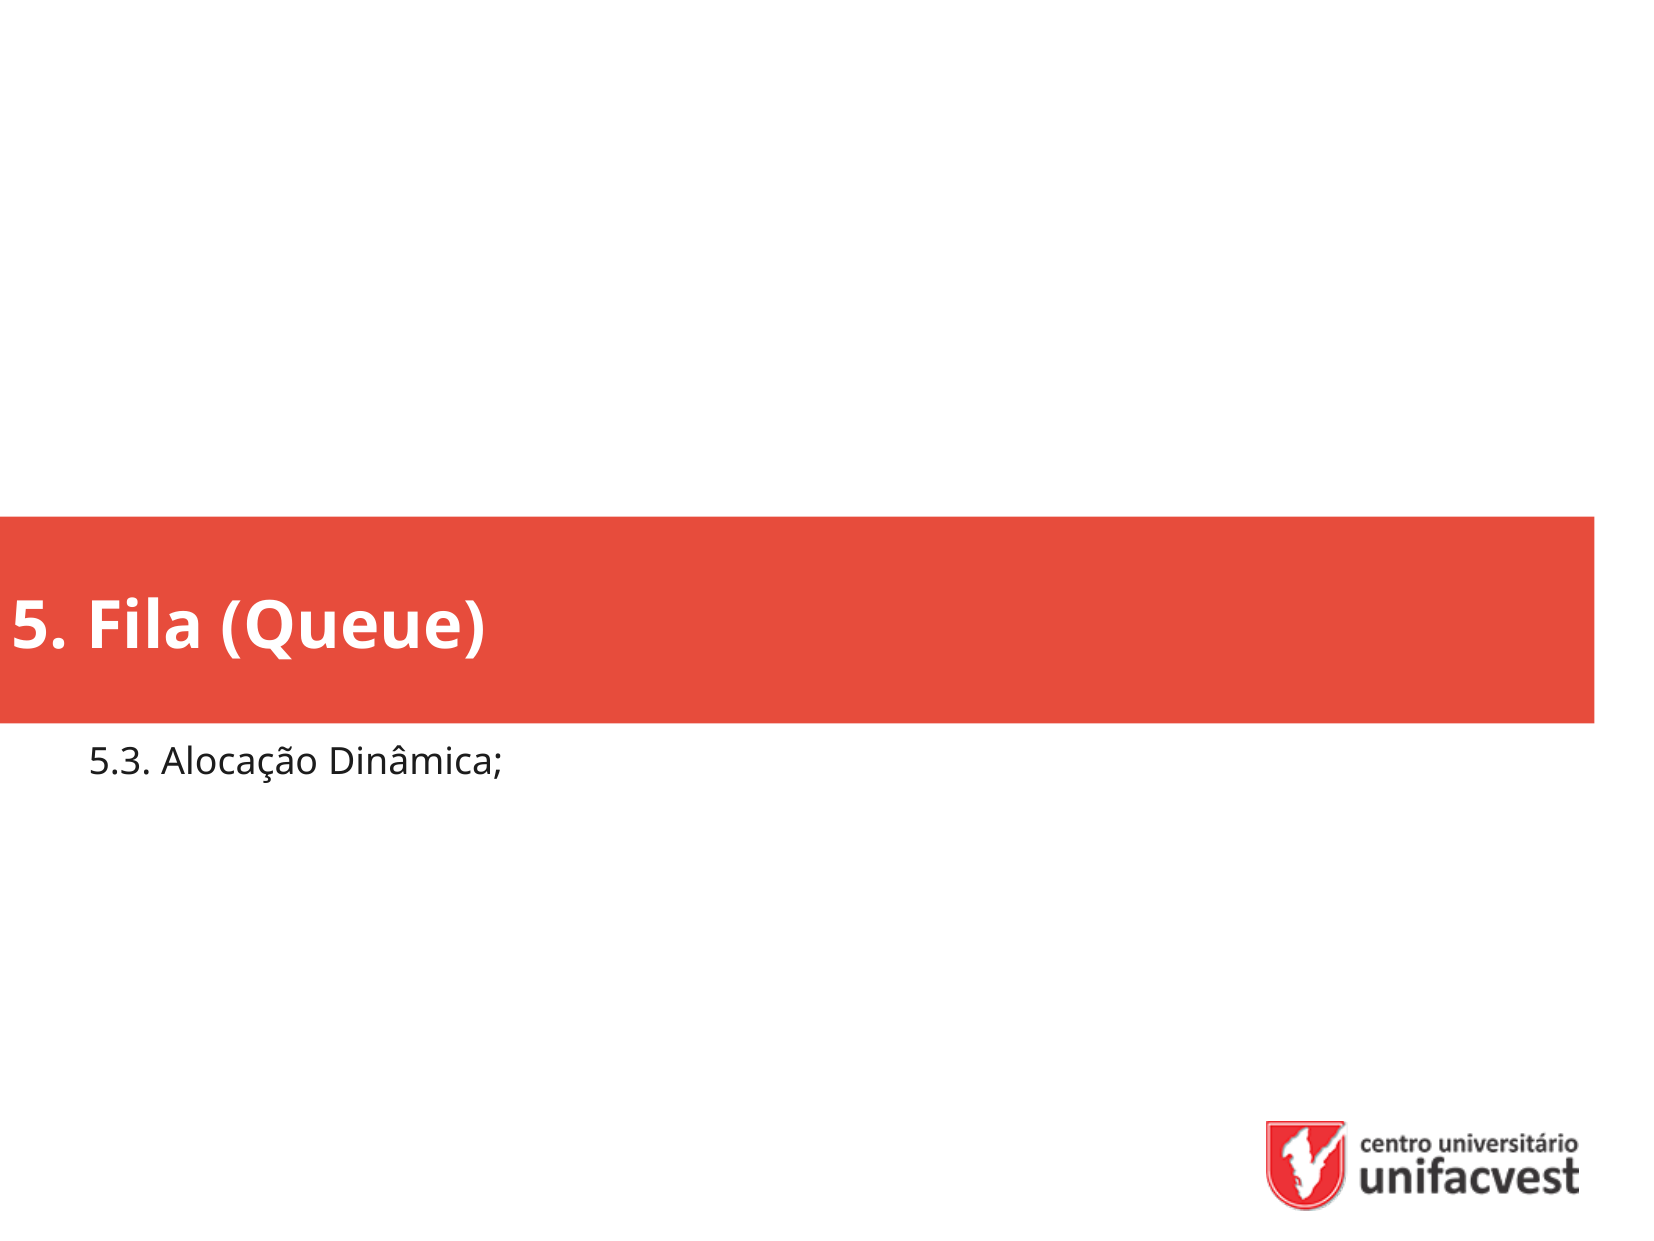

5. Fila (Queue)
# 5.3. Alocação Dinâmica;